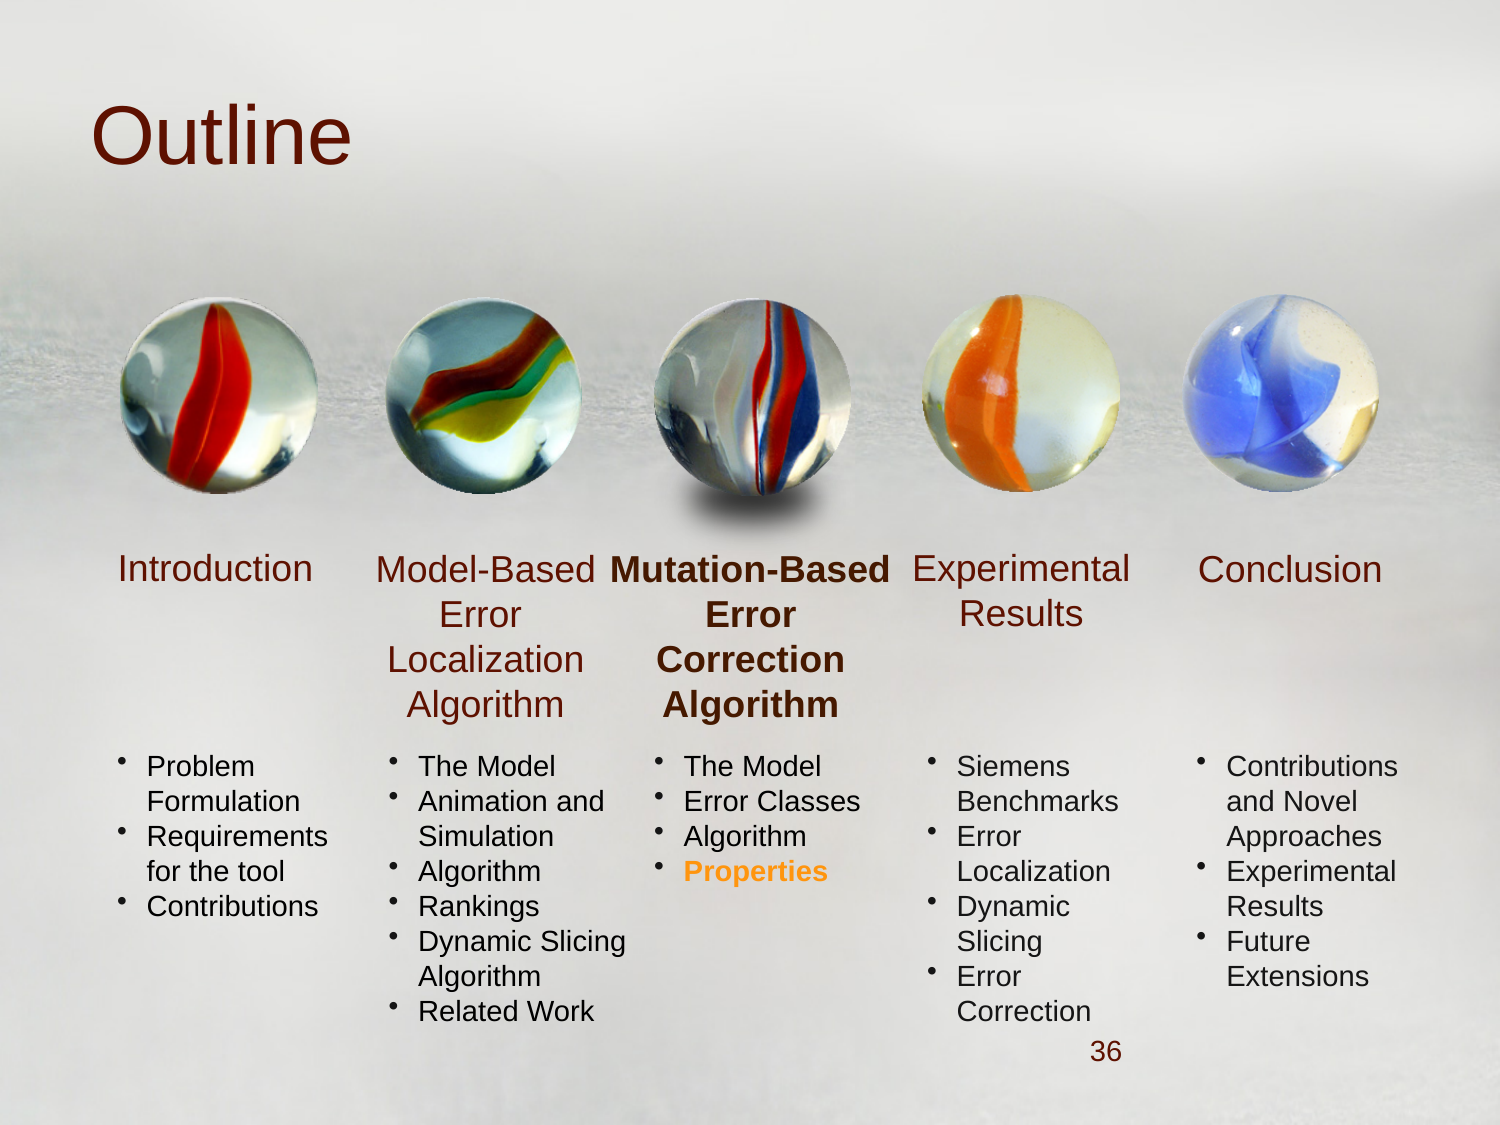

# Outline
Introduction
Experimental
Results
Model-Based
Error
Localization
Algorithm
Mutation-Based
Error
Correction
Algorithm
Conclusion
Problem Formulation
Requirements for the tool
Contributions
The Model
Animation and Simulation
Algorithm
Rankings
Dynamic Slicing Algorithm
Related Work
The Model
Error Classes
Algorithm
Properties
Siemens Benchmarks
Error Localization
Dynamic Slicing
Error Correction
Contributions and Novel Approaches
Experimental Results
Future Extensions
Tallinn, 01.01.2016
36